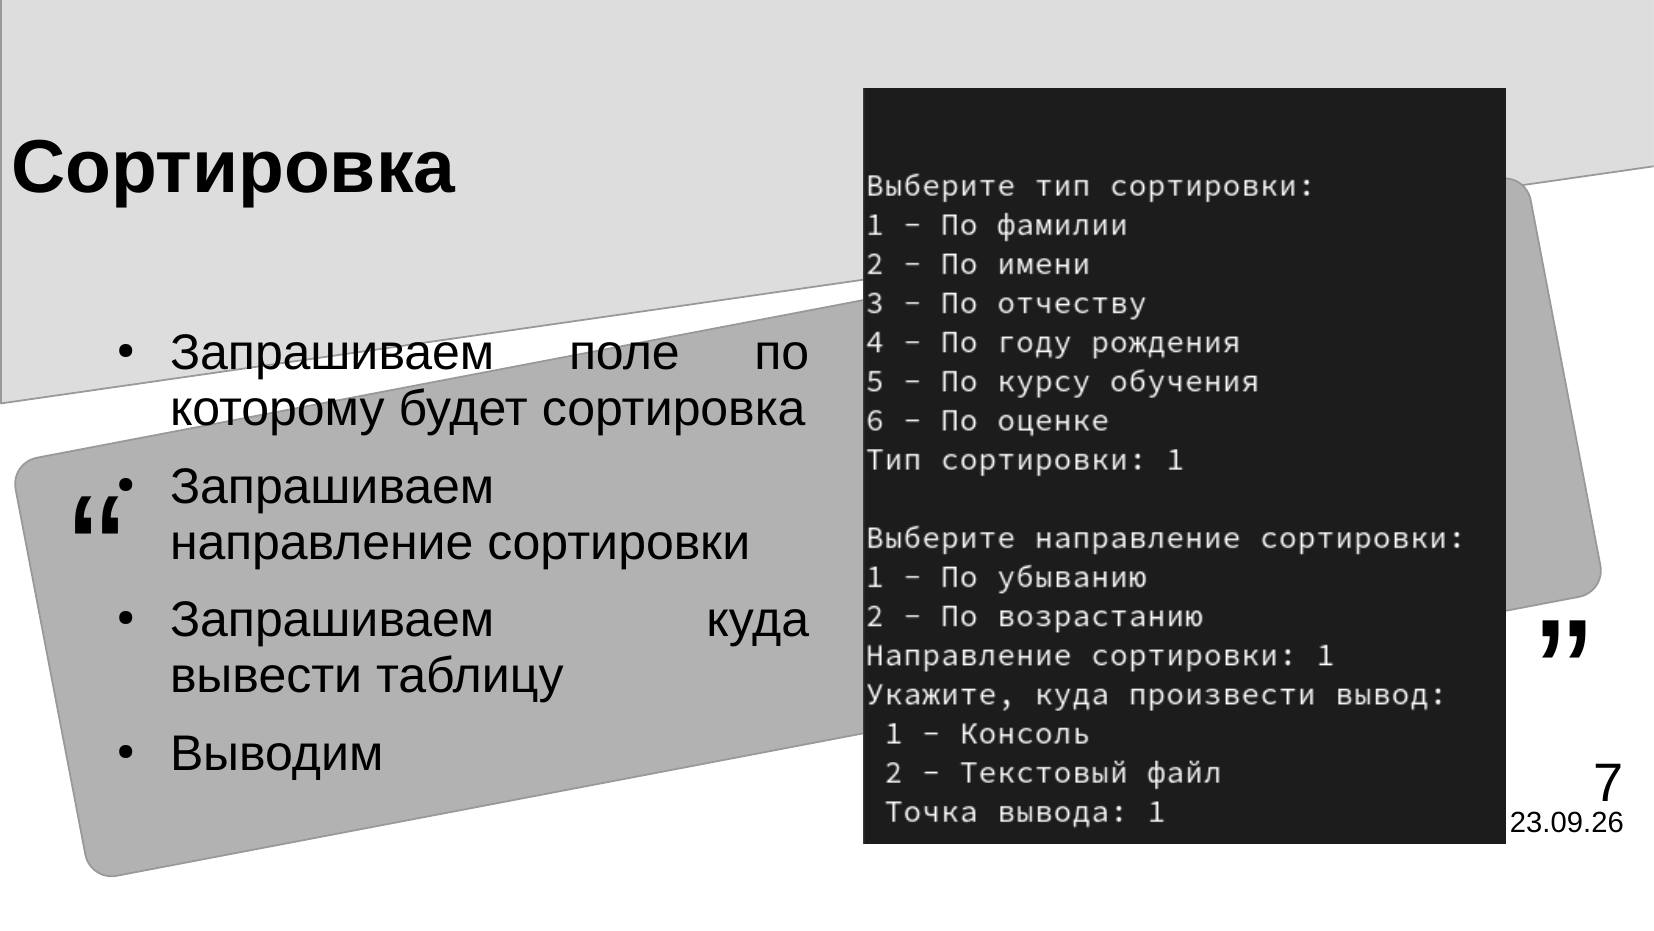

# Сортировка
Запрашиваем поле по которому будет сортировка
Запрашиваем направление сортировки
Запрашиваем куда вывести таблицу
Выводим
7